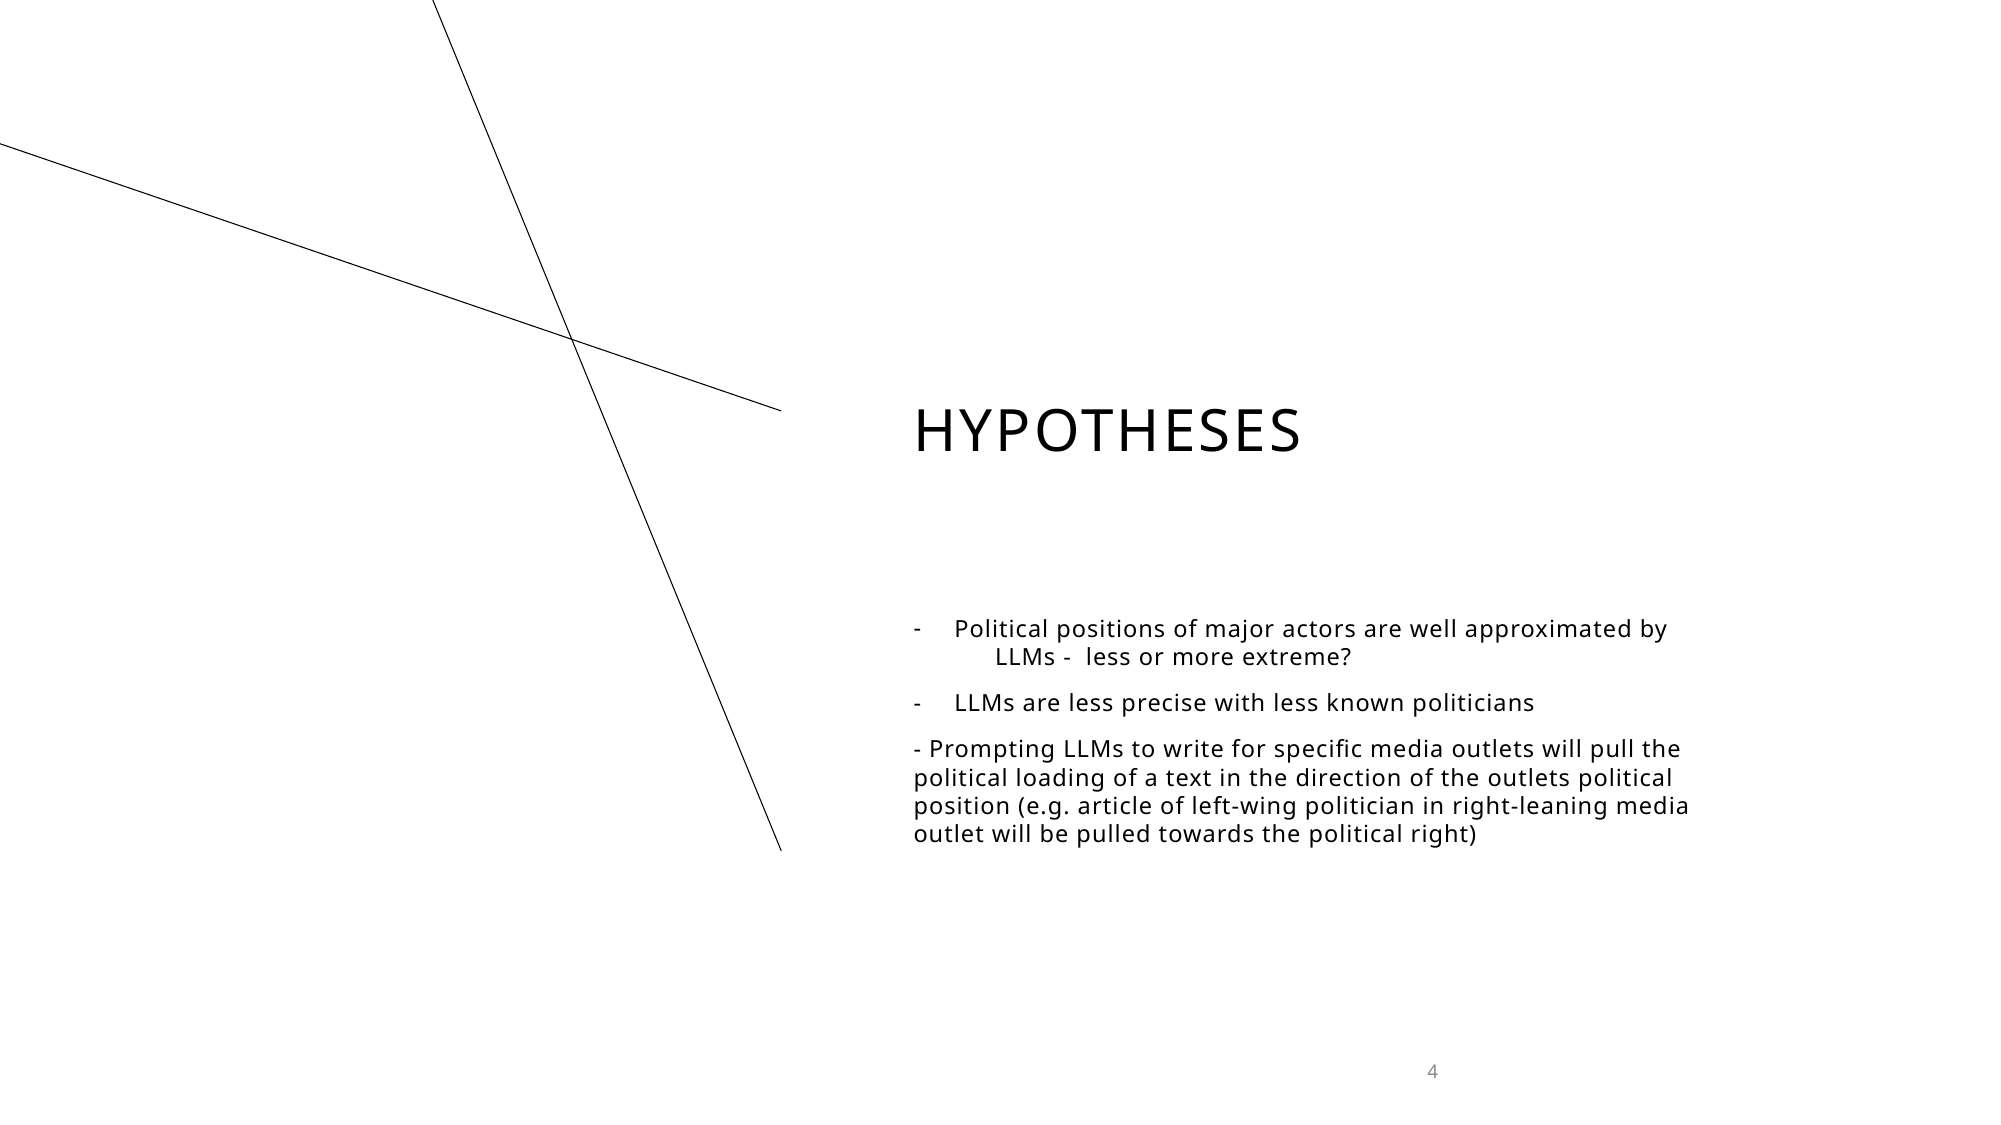

# Hypotheses
Political positions of major actors are well approximated by LLMs - less or more extreme?
LLMs are less precise with less known politicians
- Prompting LLMs to write for specific media outlets will pull the political loading of a text in the direction of the outlets political position (e.g. article of left-wing politician in right-leaning media outlet will be pulled towards the political right)